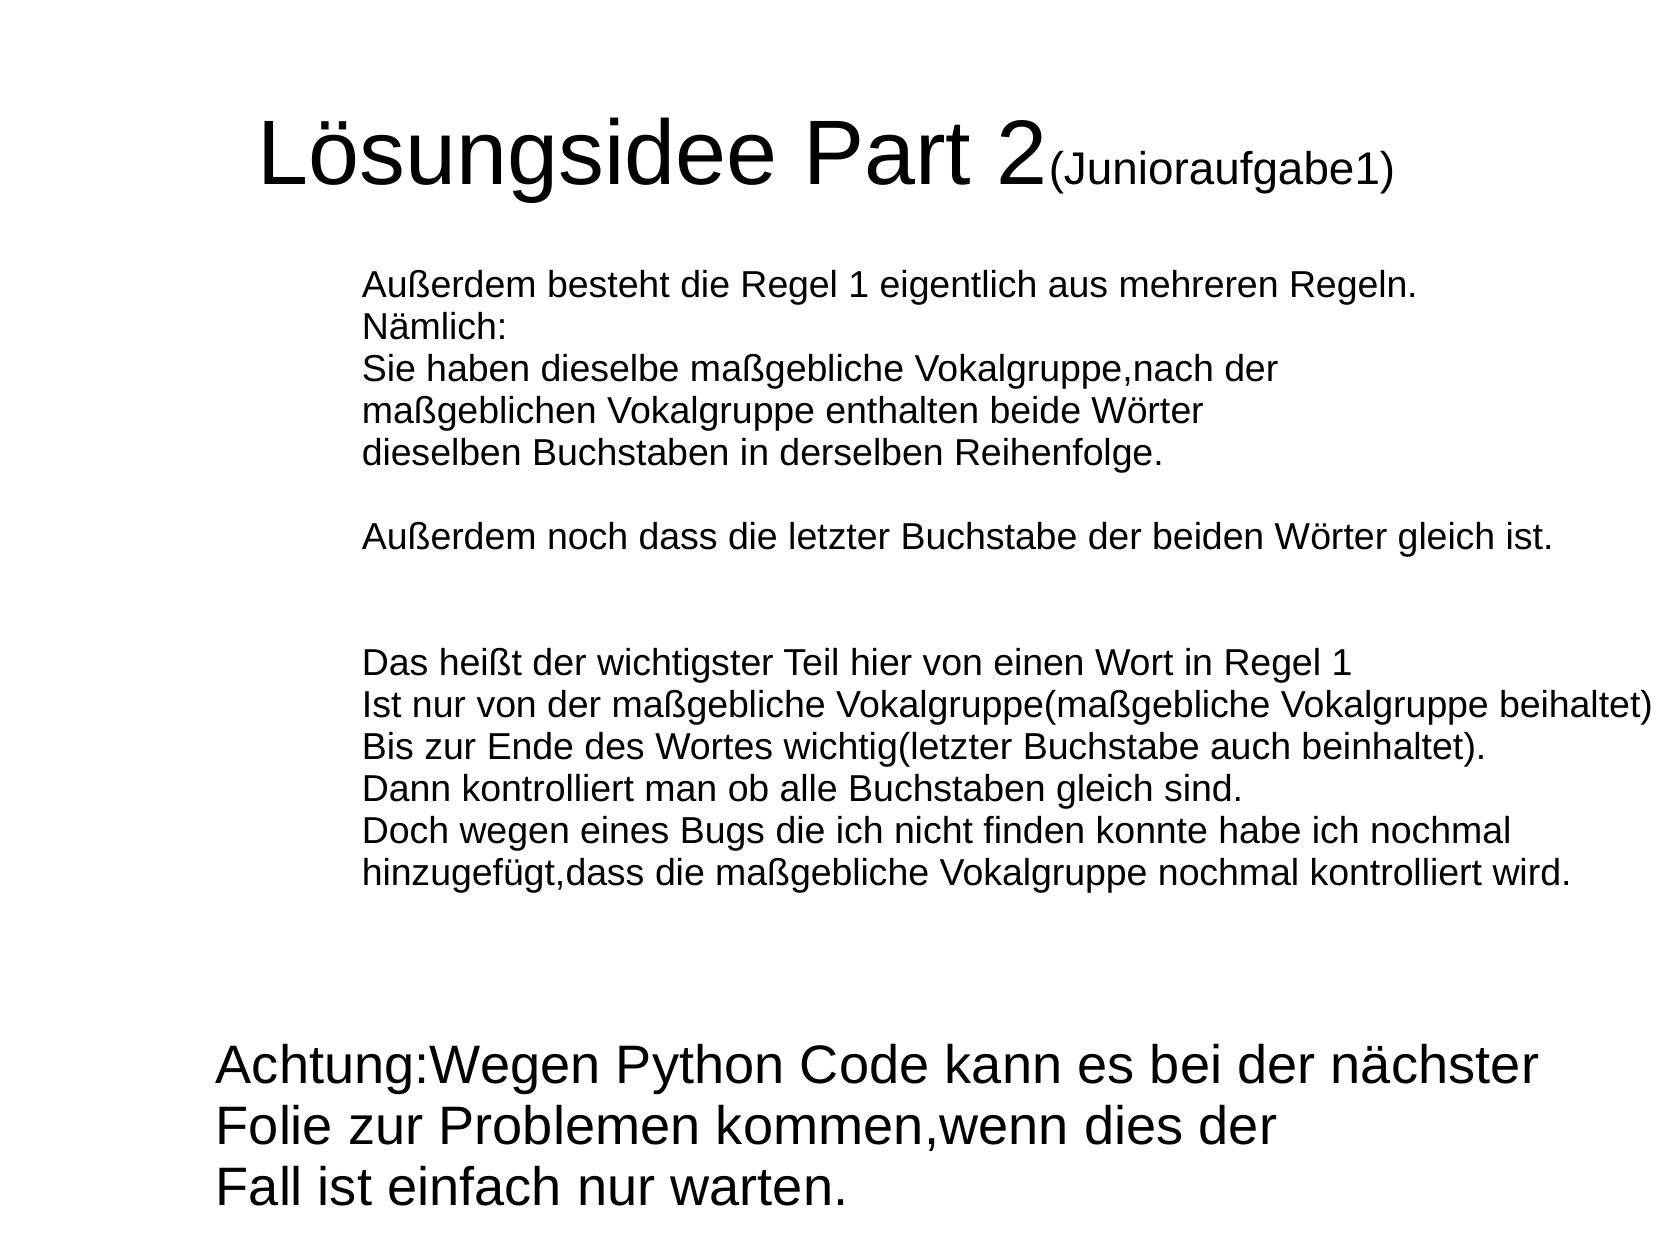

# Lösungsidee Part 2(Junioraufgabe1)
 Außerdem besteht die Regel 1 eigentlich aus mehreren Regeln.
 Nämlich:
 Sie haben dieselbe maßgebliche Vokalgruppe,nach der
 maßgeblichen Vokalgruppe enthalten beide Wörter
 dieselben Buchstaben in derselben Reihenfolge.
 Außerdem noch dass die letzter Buchstabe der beiden Wörter gleich ist.
 Das heißt der wichtigster Teil hier von einen Wort in Regel 1
 Ist nur von der maßgebliche Vokalgruppe(maßgebliche Vokalgruppe beihaltet)
 Bis zur Ende des Wortes wichtig(letzter Buchstabe auch beinhaltet).
 Dann kontrolliert man ob alle Buchstaben gleich sind.
 Doch wegen eines Bugs die ich nicht finden konnte habe ich nochmal
 hinzugefügt,dass die maßgebliche Vokalgruppe nochmal kontrolliert wird.
Achtung:Wegen Python Code kann es bei der nächster
Folie zur Problemen kommen,wenn dies der
Fall ist einfach nur warten.